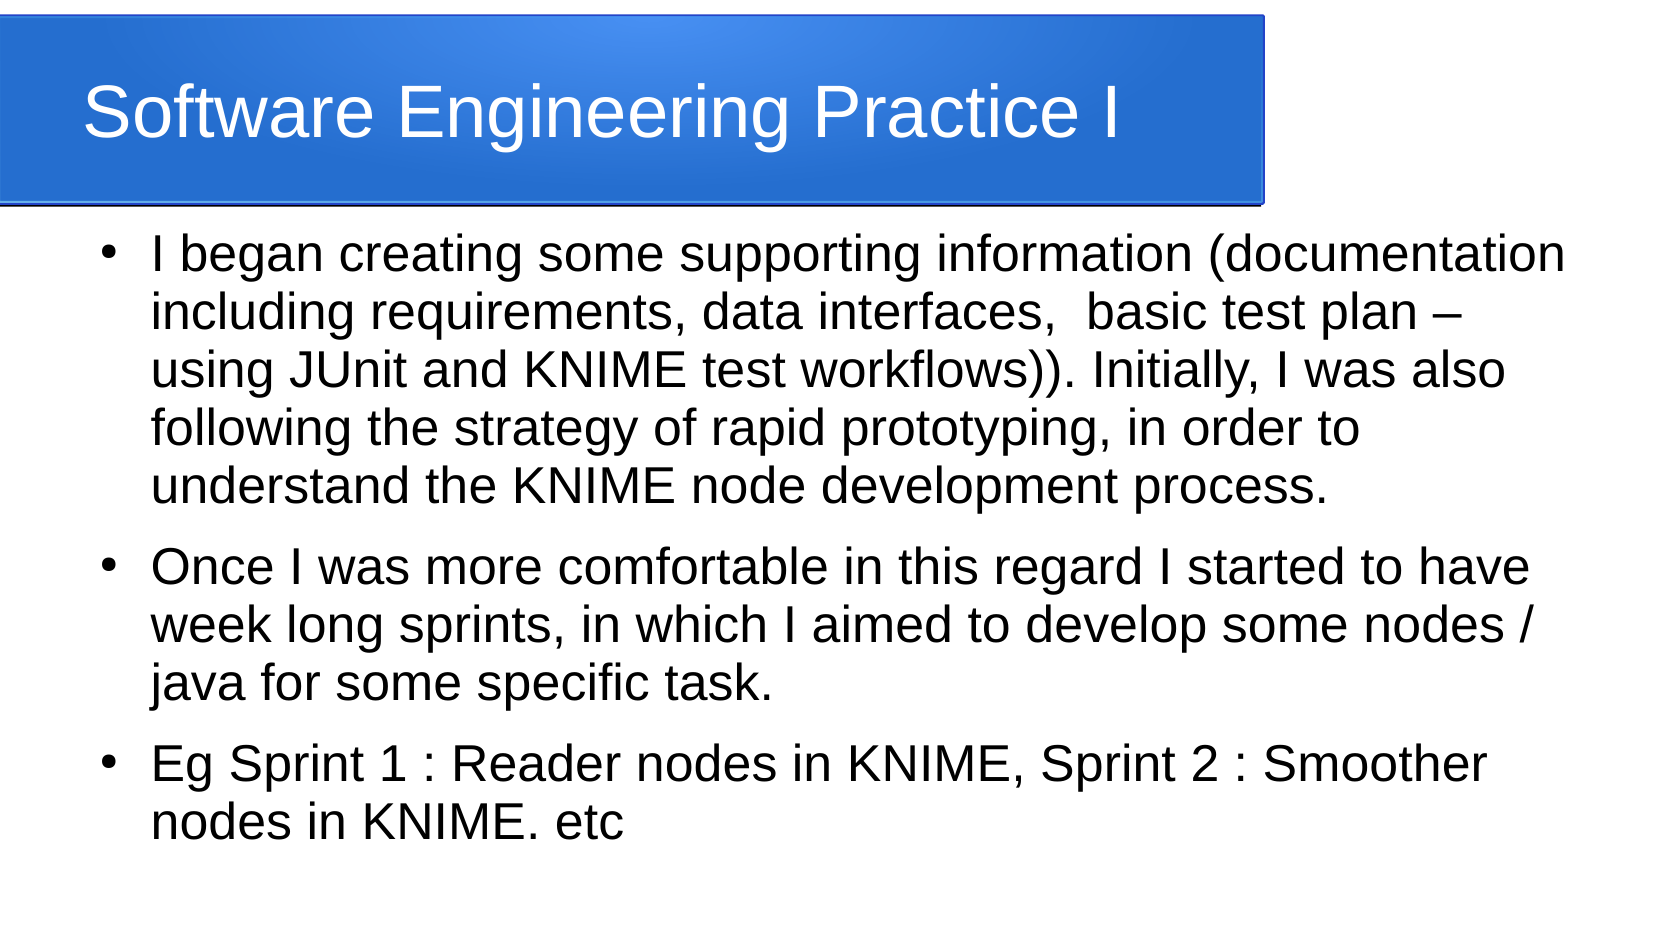

# Software Engineering Practice I
I began creating some supporting information (documentation including requirements, data interfaces, basic test plan – using JUnit and KNIME test workflows)). Initially, I was also following the strategy of rapid prototyping, in order to understand the KNIME node development process.
Once I was more comfortable in this regard I started to have week long sprints, in which I aimed to develop some nodes / java for some specific task.
Eg Sprint 1 : Reader nodes in KNIME, Sprint 2 : Smoother nodes in KNIME. etc